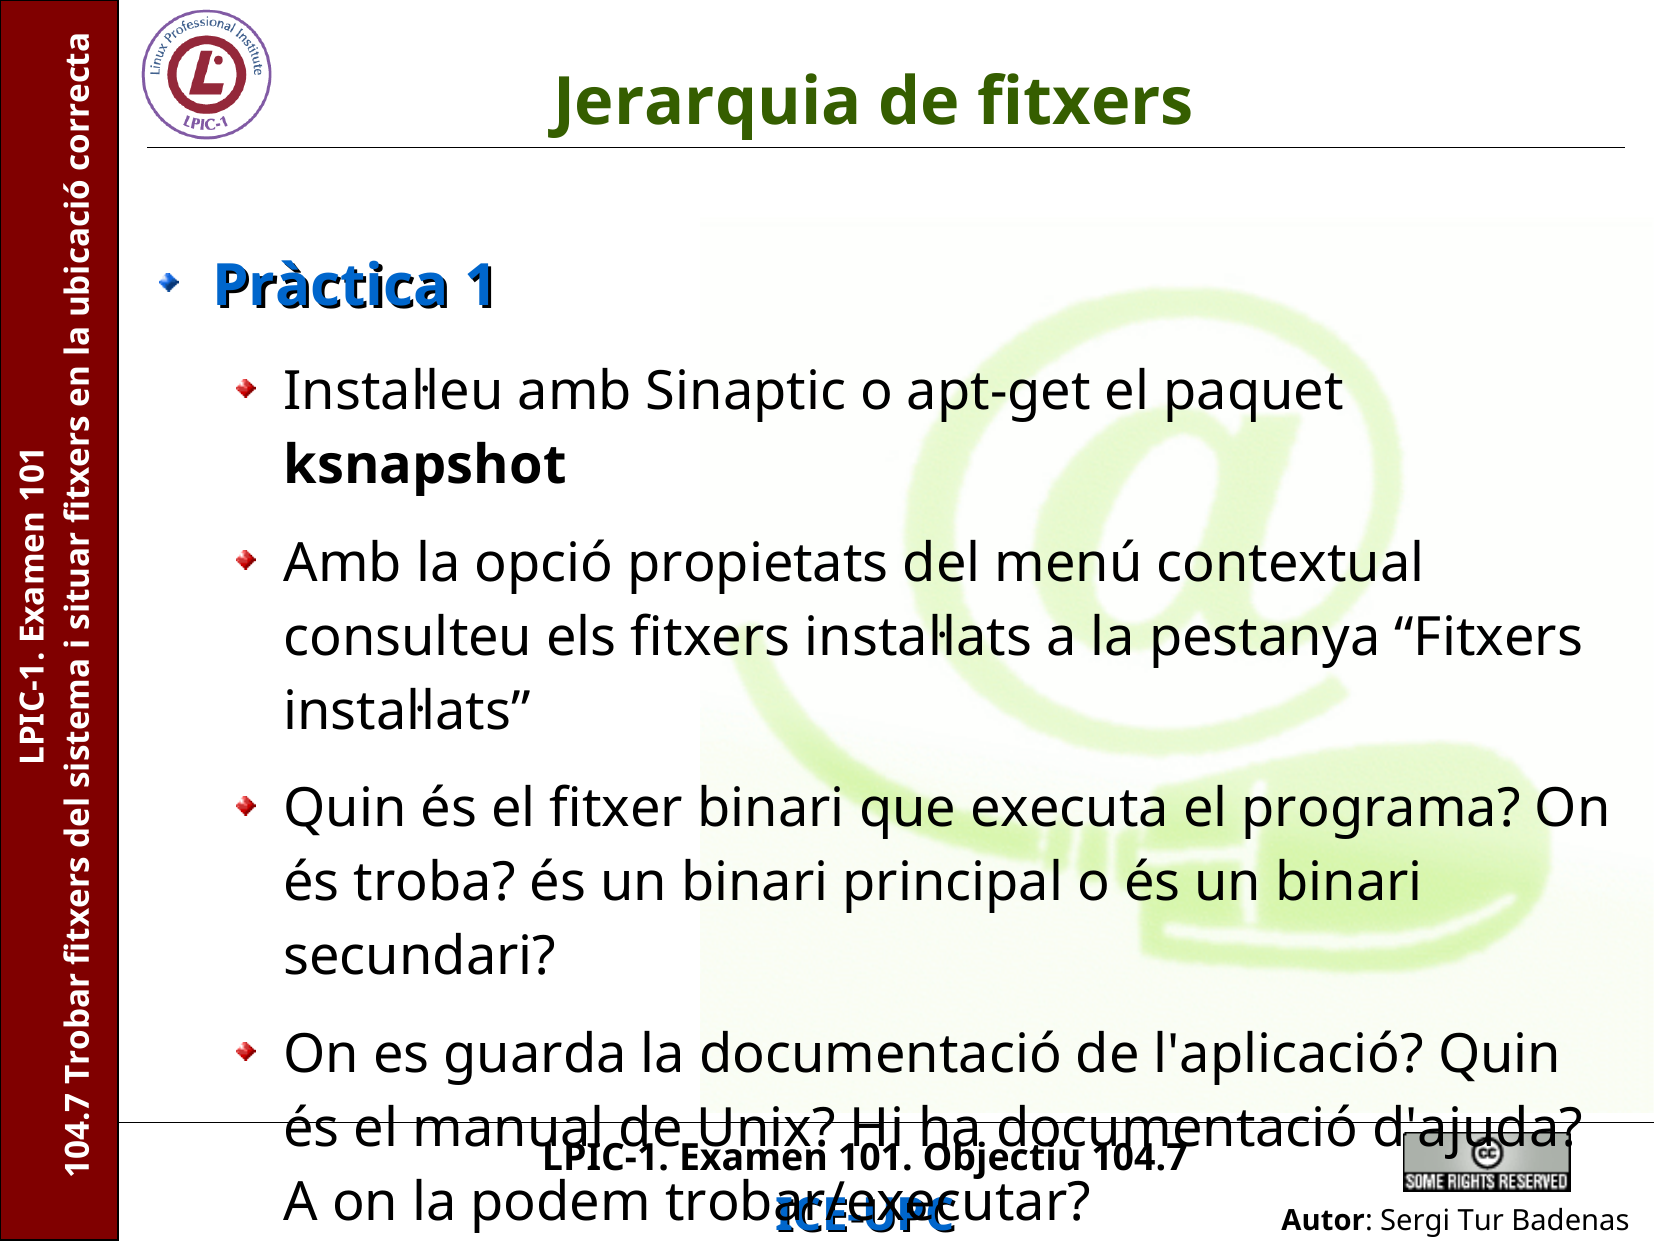

# Jerarquia de fitxers
Pràctica 1
Instal·leu amb Sinaptic o apt-get el paquet ksnapshot
Amb la opció propietats del menú contextual consulteu els fitxers instal·lats a la pestanya “Fitxers instal·lats”
Quin és el fitxer binari que executa el programa? On és troba? és un binari principal o és un binari secundari?
On es guarda la documentació de l'aplicació? Quin és el manual de Unix? Hi ha documentació d'ajuda? A on la podem trobar/executar?